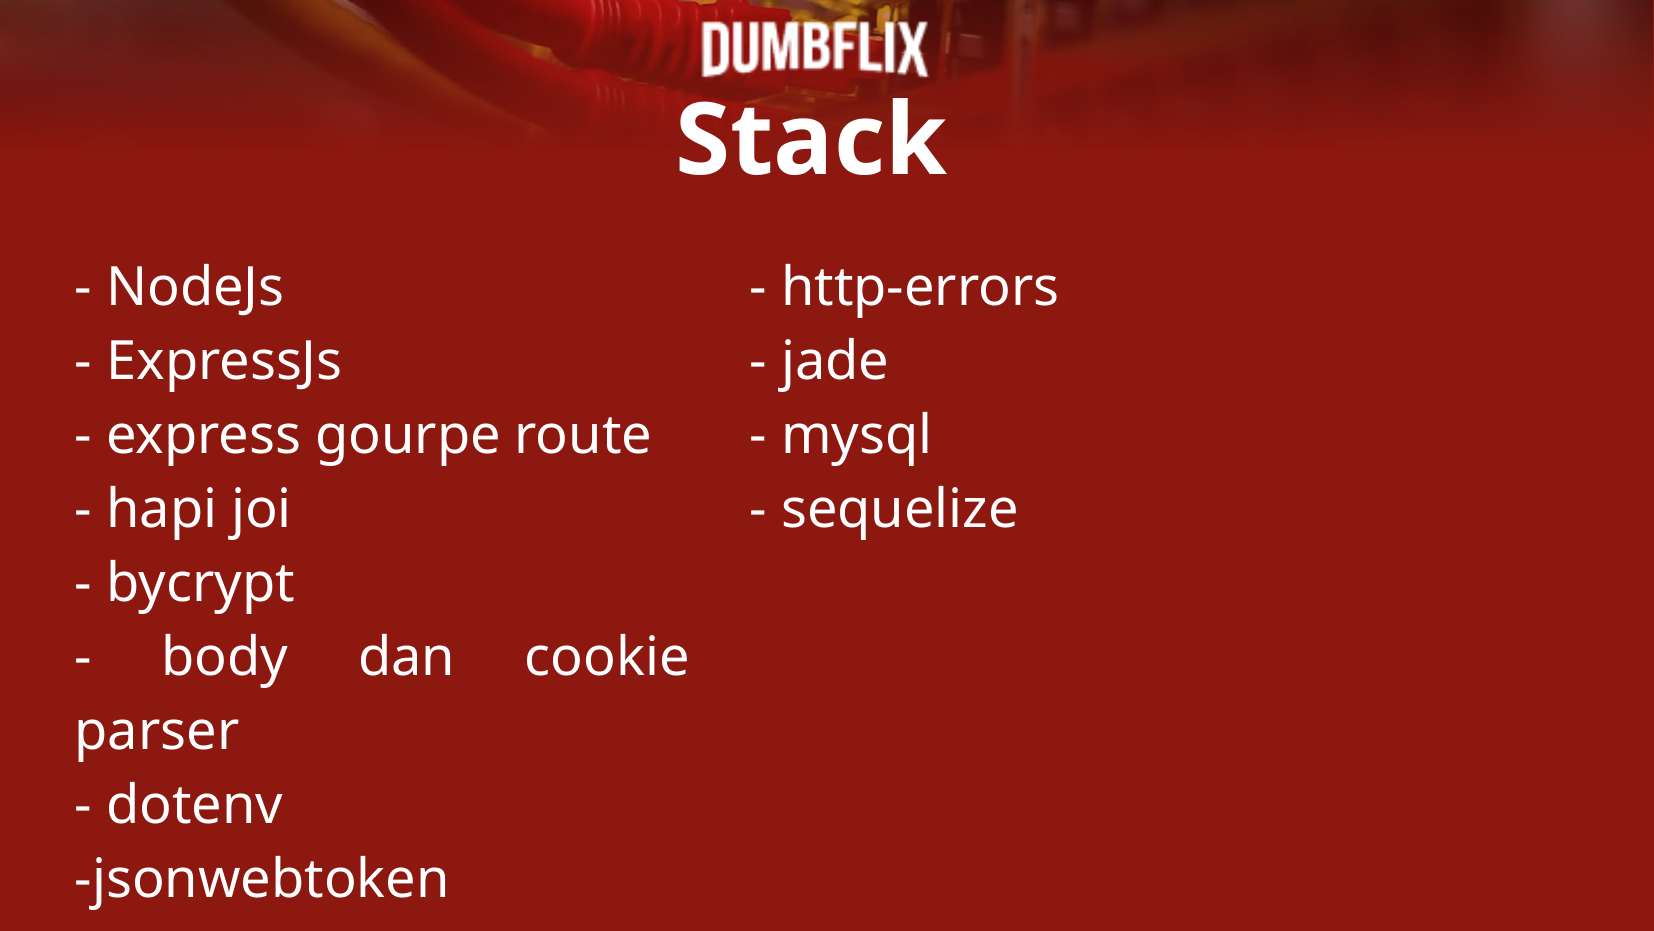

Stack
- NodeJs
- ExpressJs
- express gourpe route
- hapi joi
- bycrypt
- body dan cookie parser
- dotenv
-jsonwebtoken
- http-errors
- jade
- mysql
- sequelize